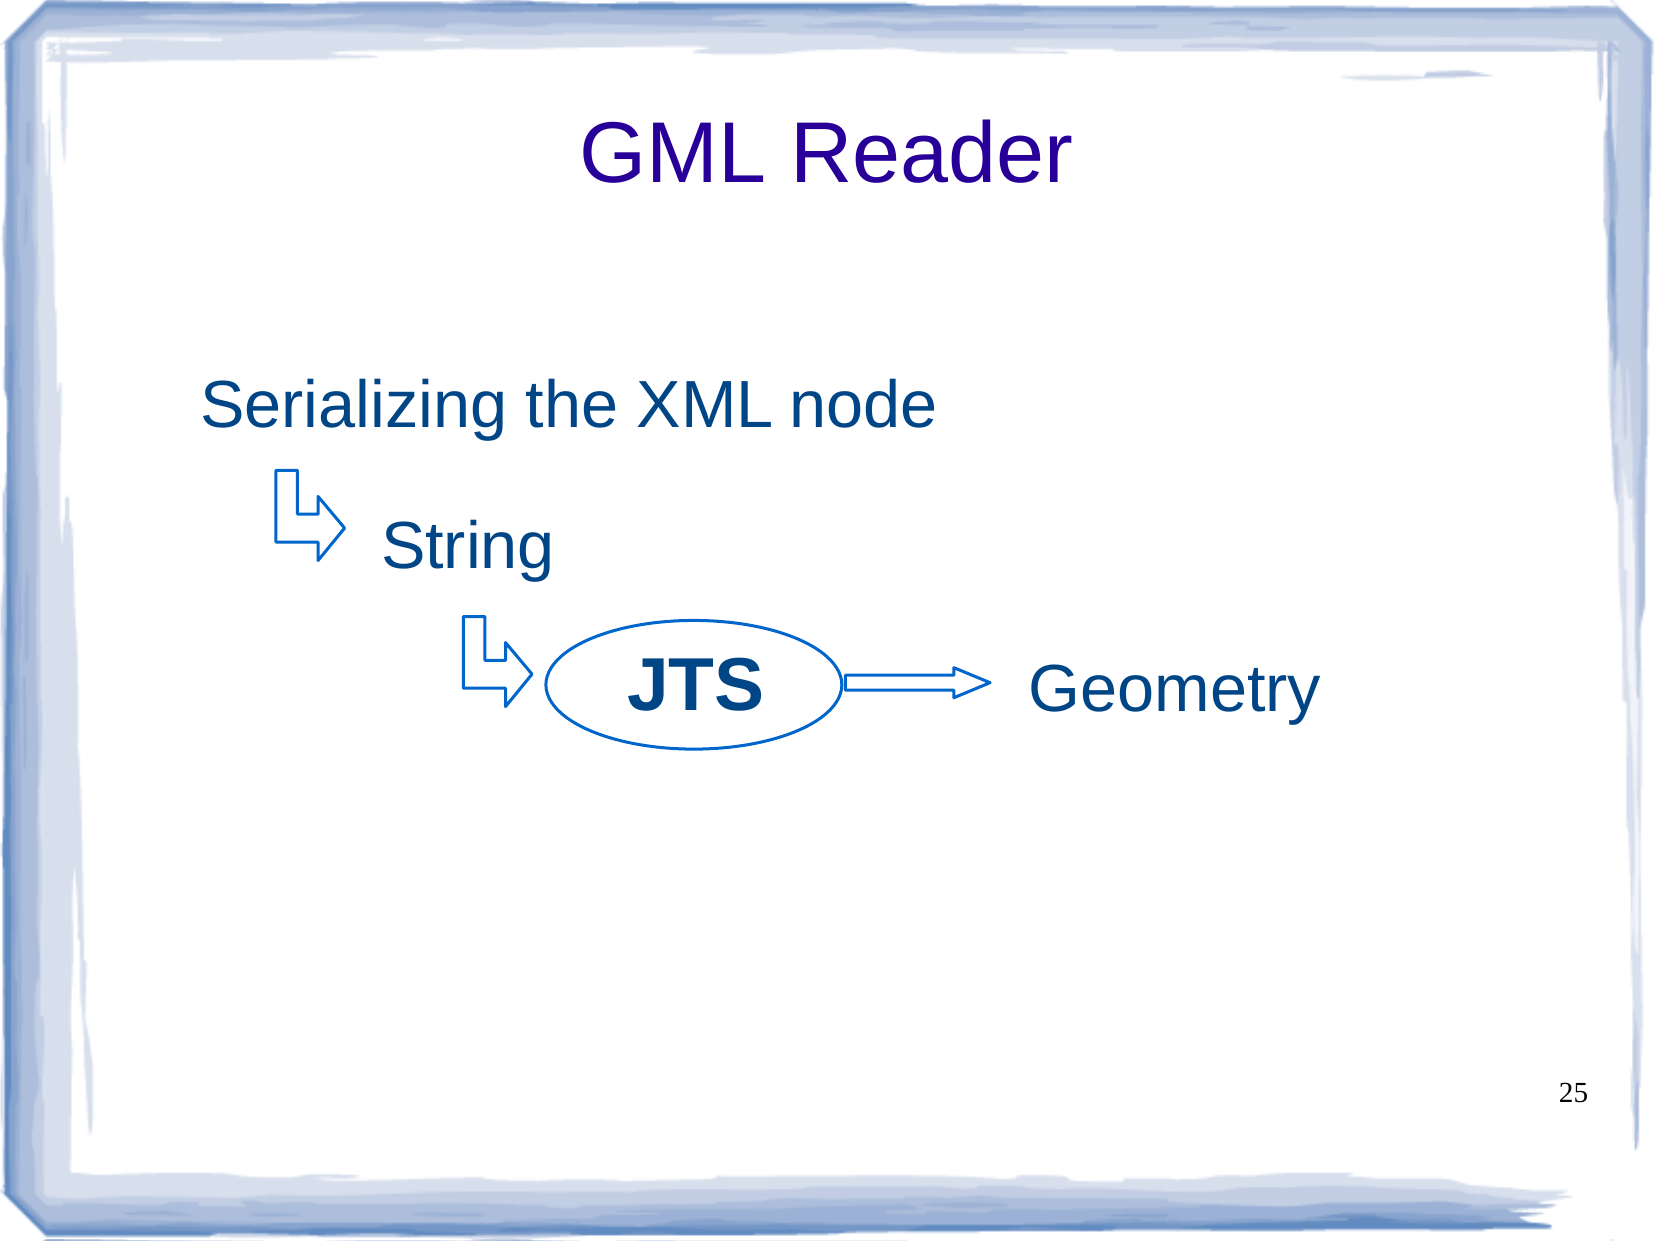

# GML Reader
Serializing the XML node
String
JTS
Geometry
25